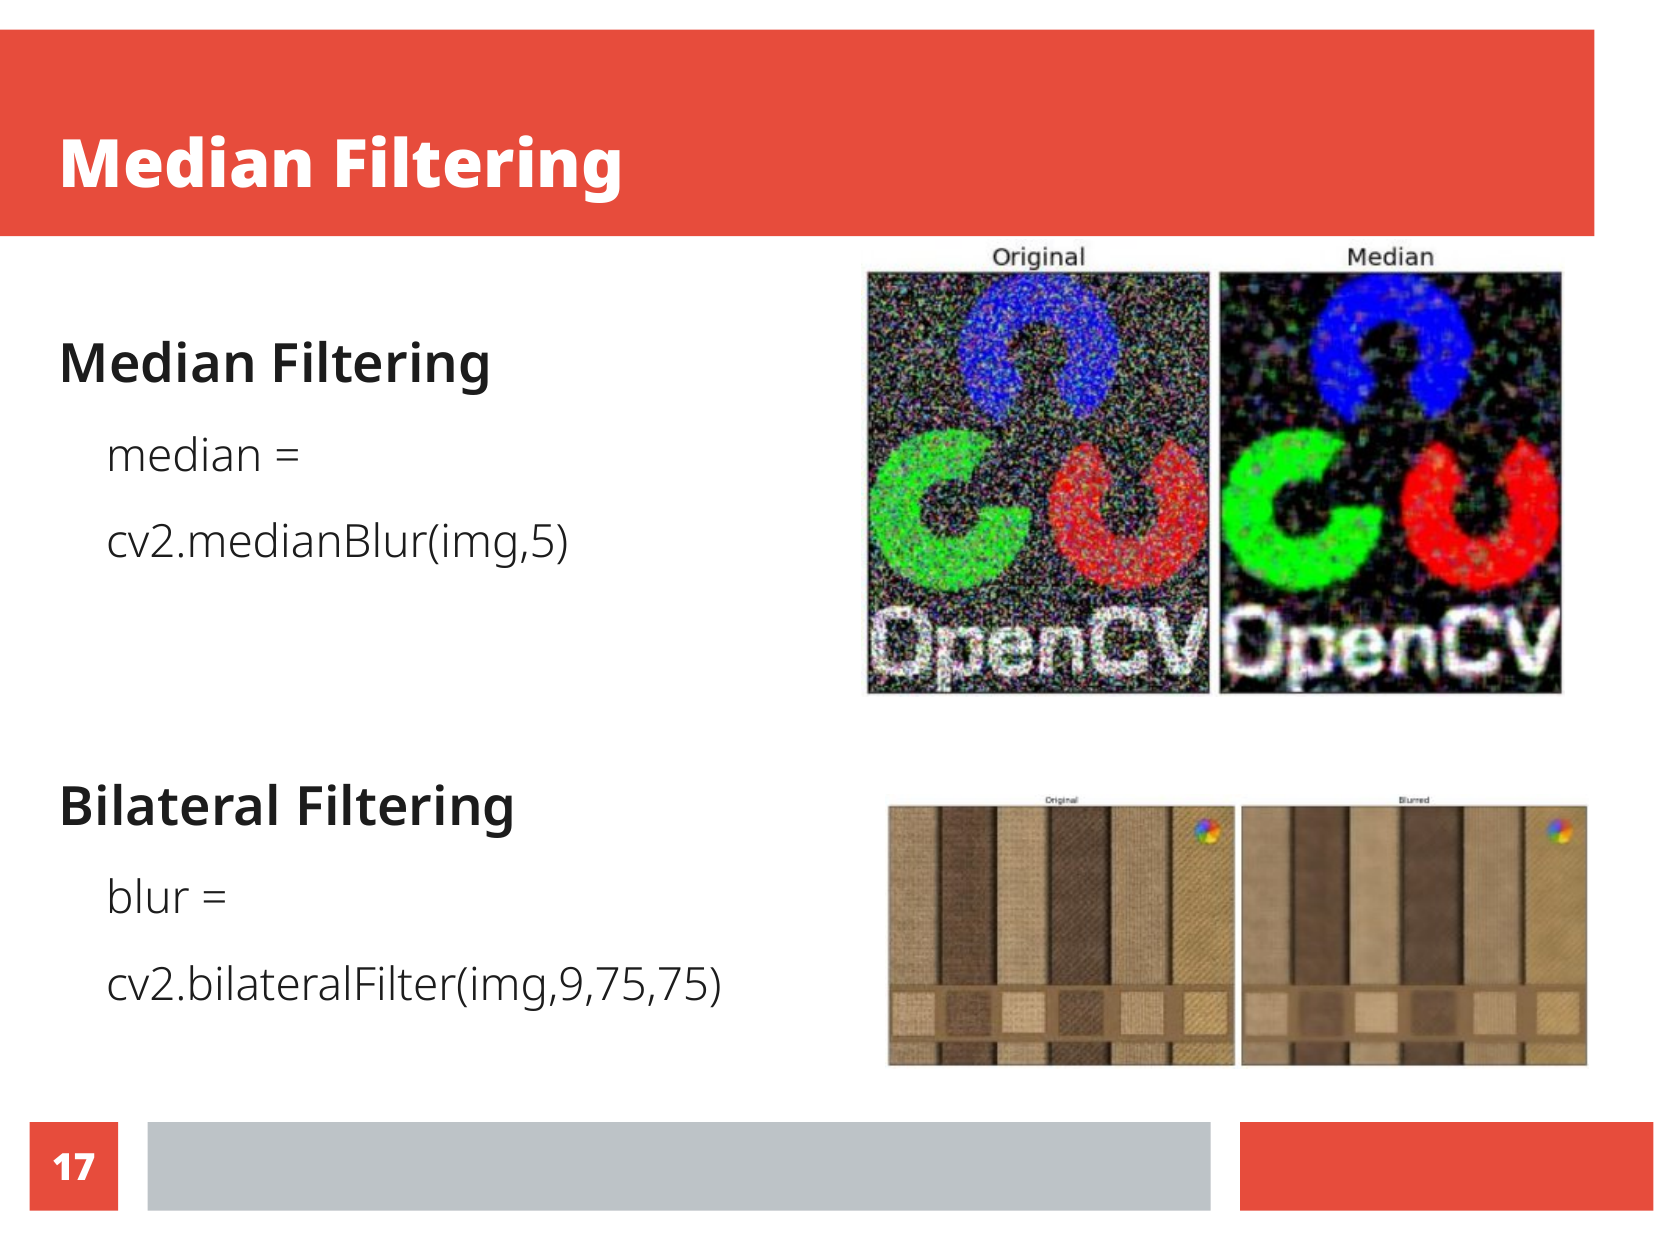

# Median Filtering
Median Filtering
median =
cv2.medianBlur(img,5)
Bilateral Filtering
blur =
cv2.bilateralFilter(img,9,75,75)
17